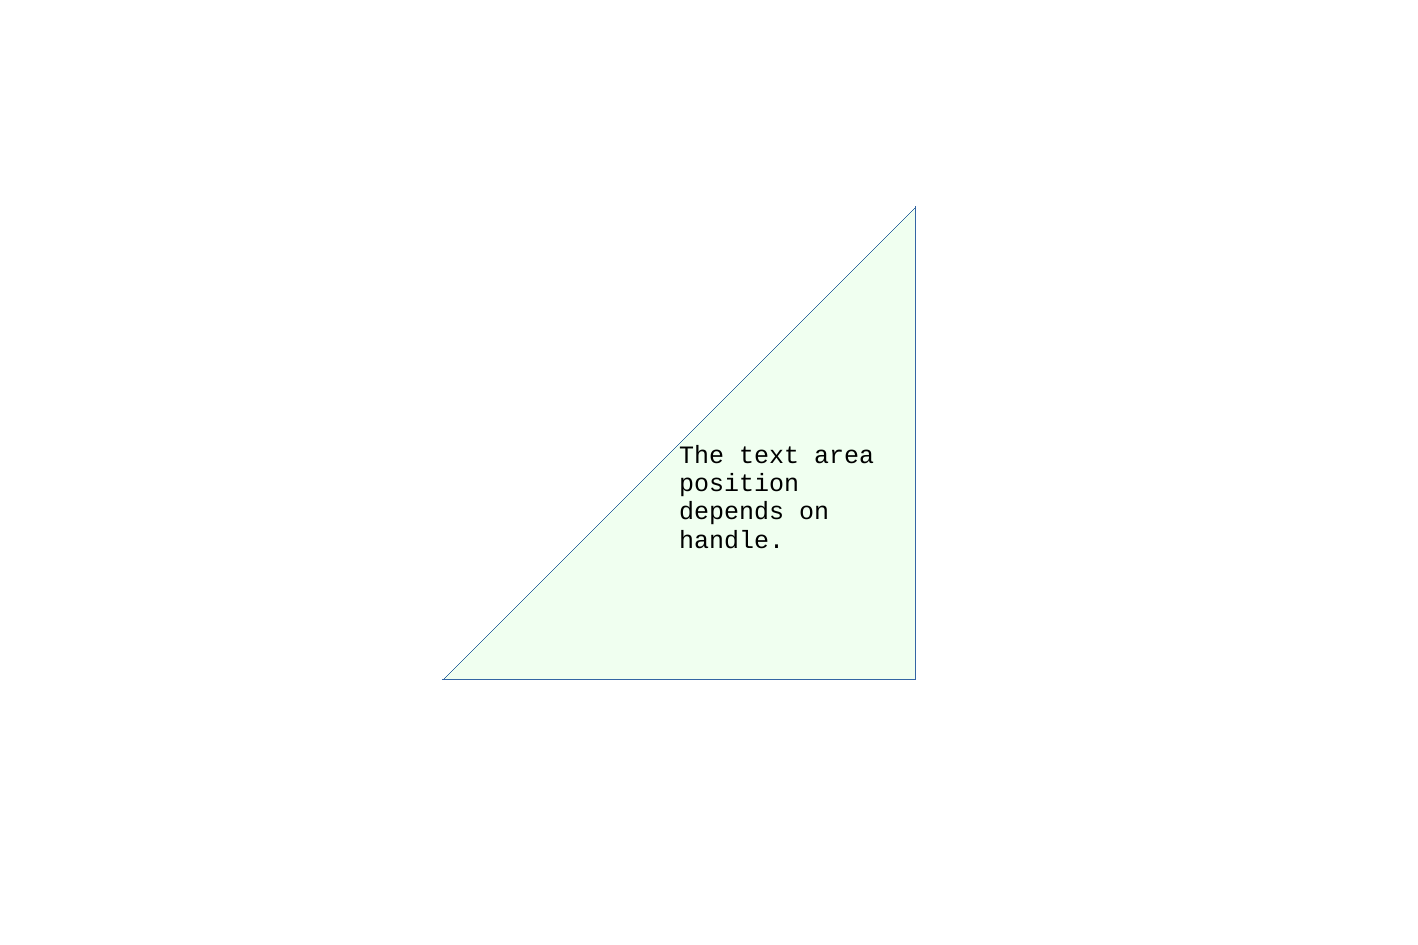

The text area position depends on handle.